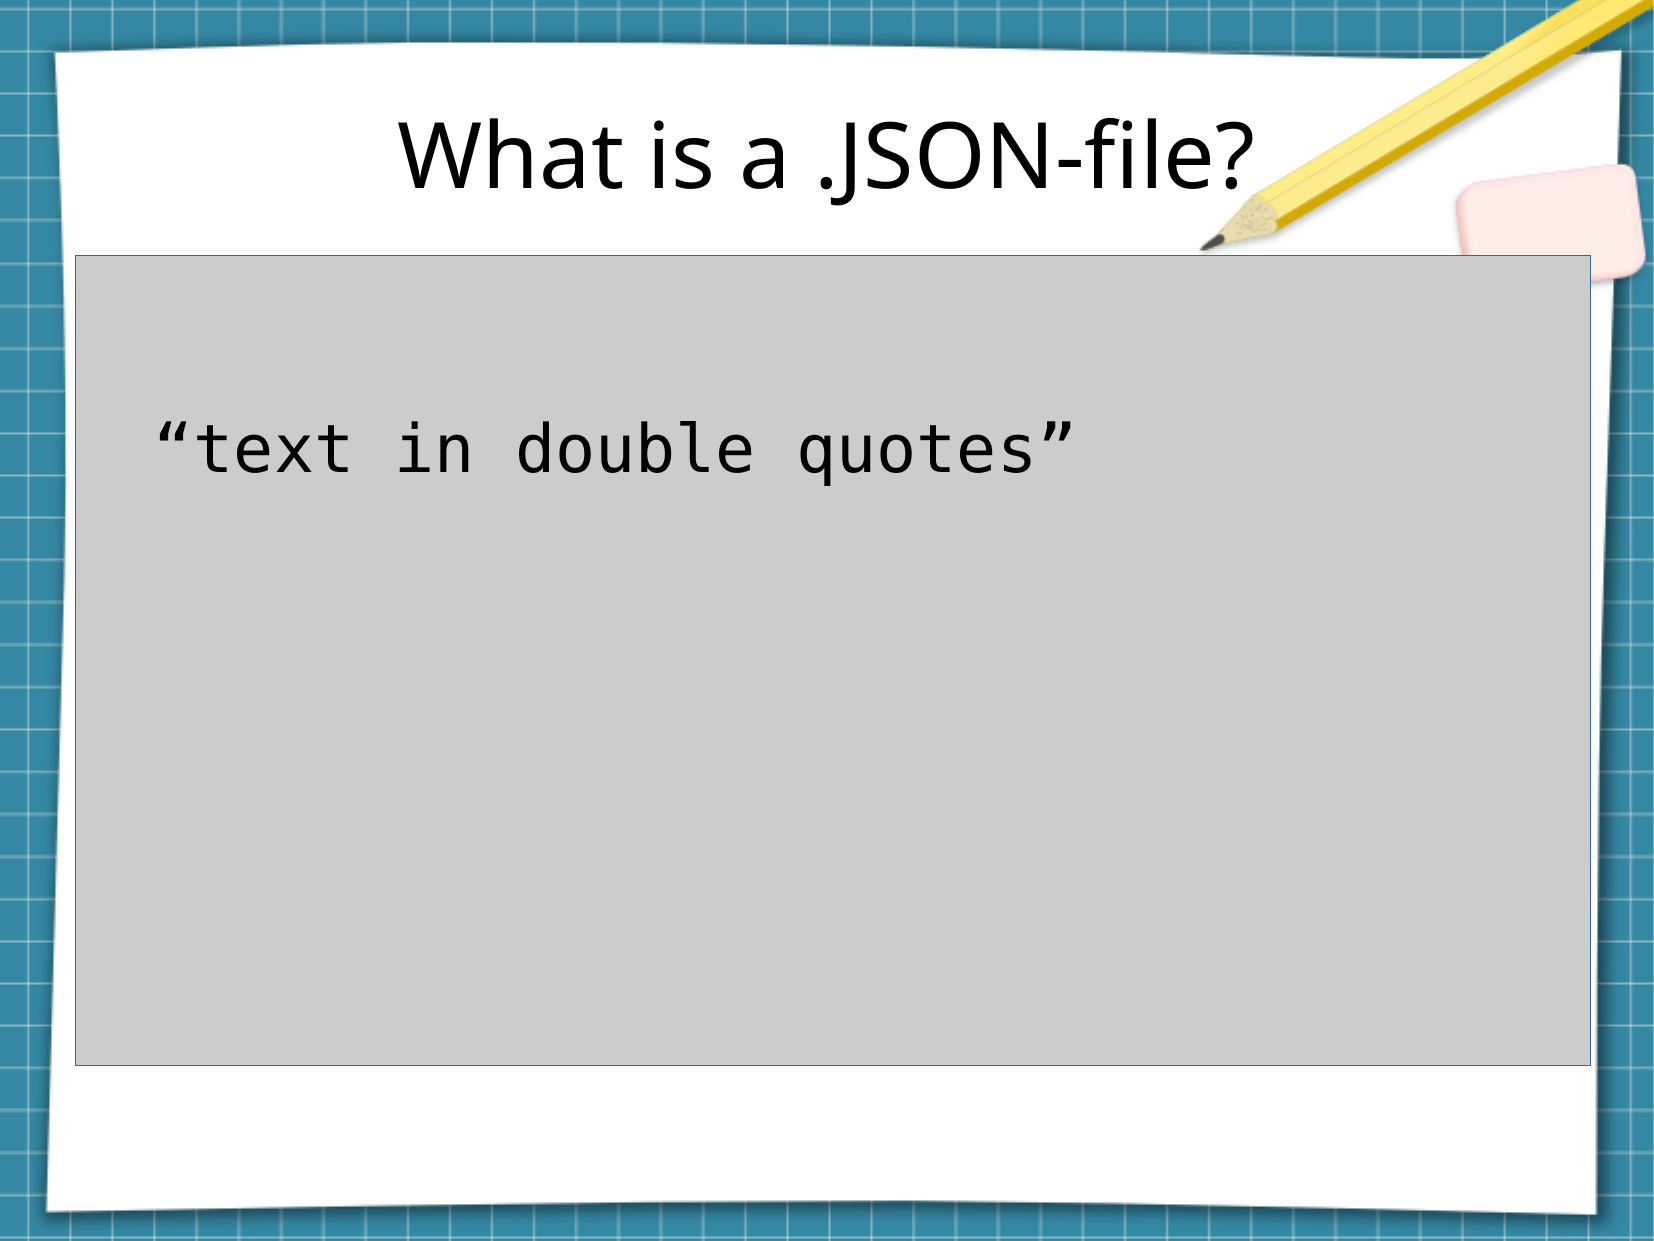

# What is a .JSON-file?
“text in double quotes”